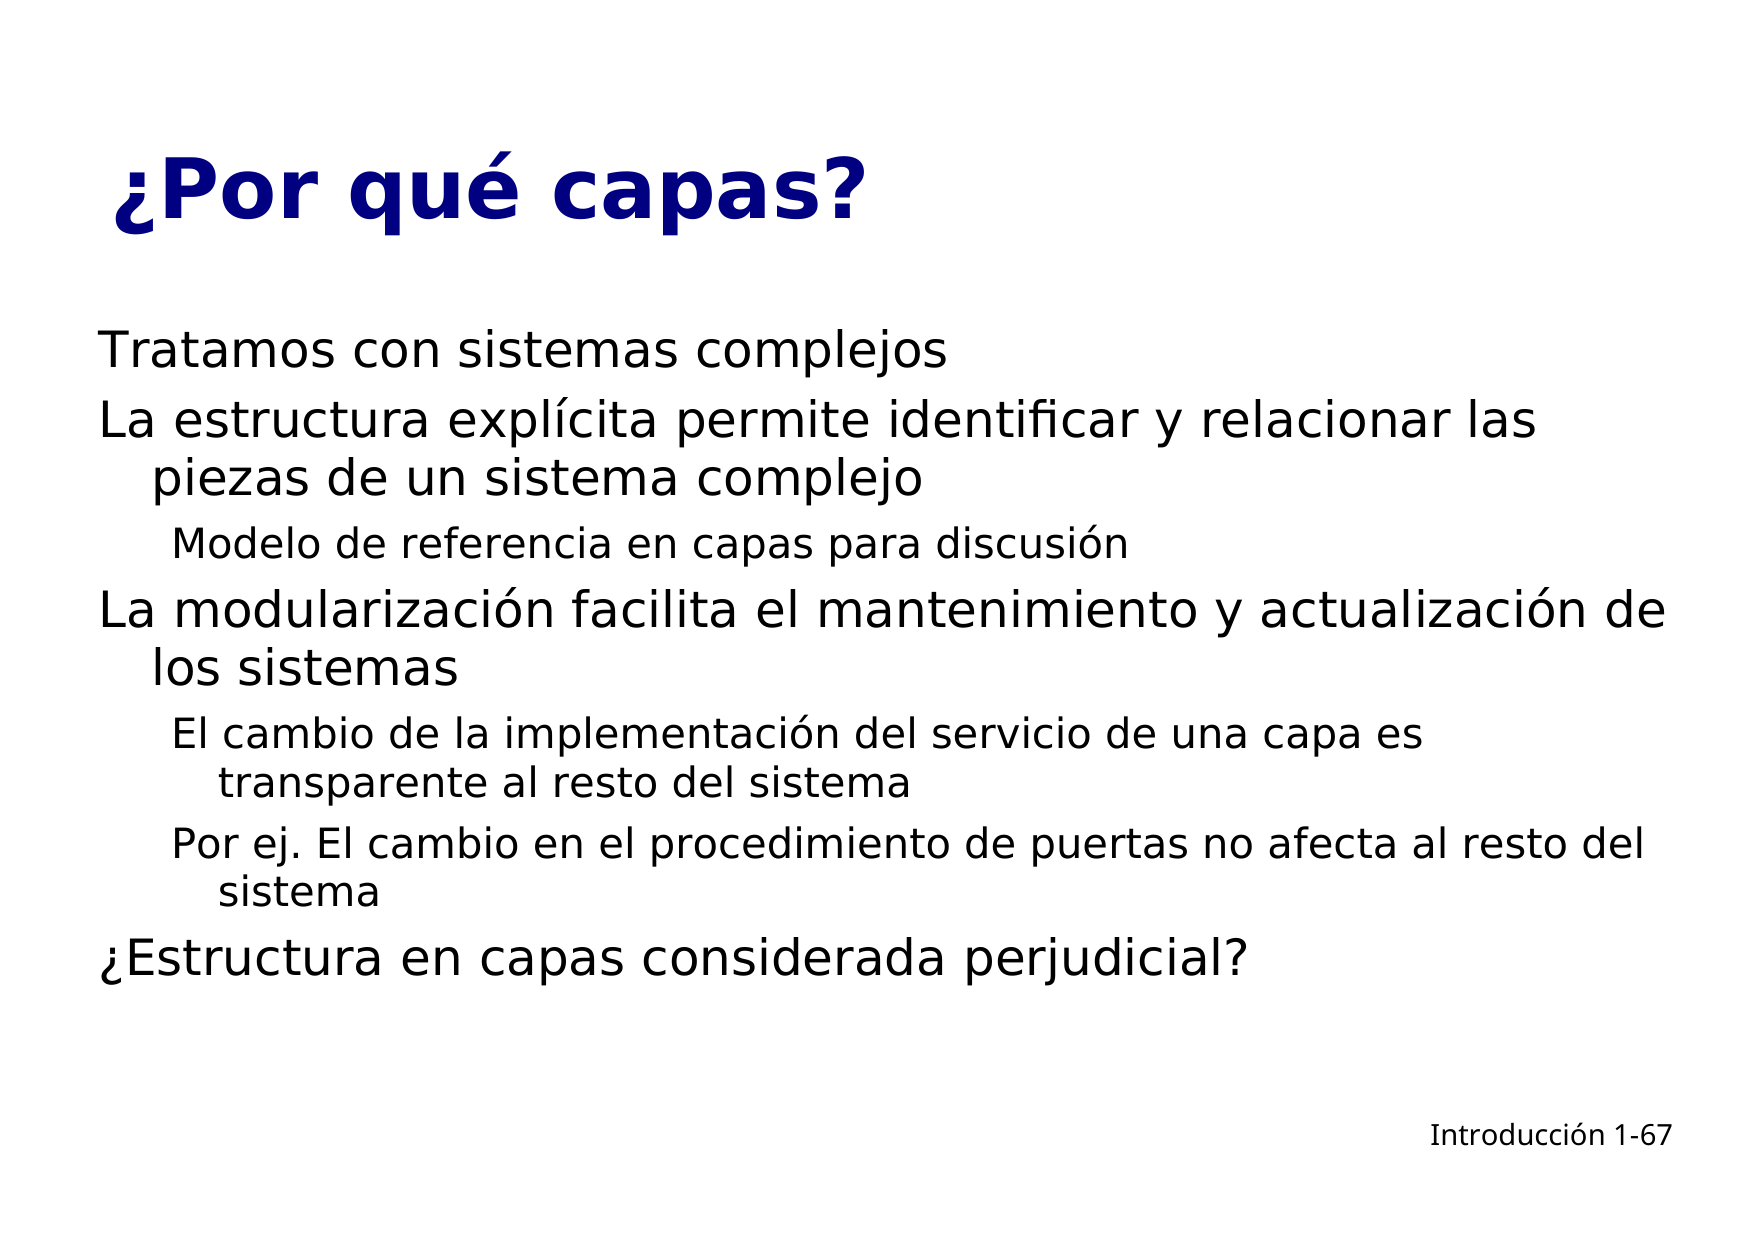

# ¿Por qué capas?
Tratamos con sistemas complejos
La estructura explícita permite identificar y relacionar las piezas de un sistema complejo
Modelo de referencia en capas para discusión
La modularización facilita el mantenimiento y actualización de los sistemas
El cambio de la implementación del servicio de una capa es transparente al resto del sistema
Por ej. El cambio en el procedimiento de puertas no afecta al resto del sistema
¿Estructura en capas considerada perjudicial?